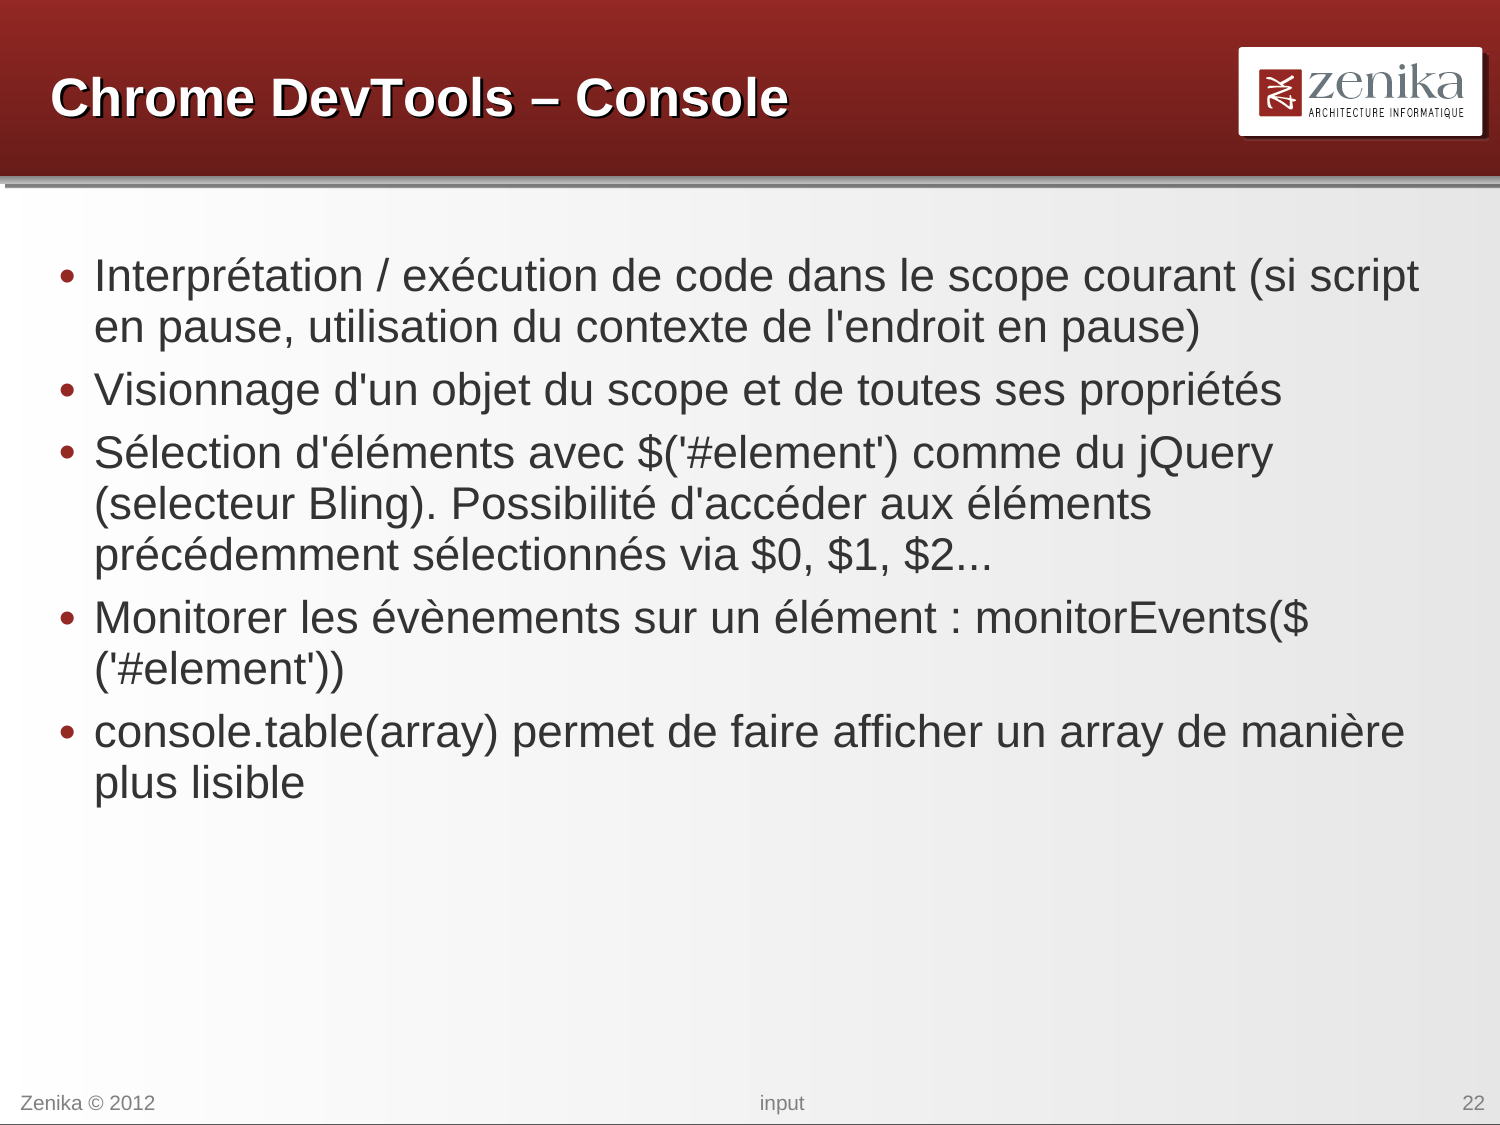

# Chrome DevTools – Console
Interprétation / exécution de code dans le scope courant (si script en pause, utilisation du contexte de l'endroit en pause)
Visionnage d'un objet du scope et de toutes ses propriétés
Sélection d'éléments avec $('#element') comme du jQuery (selecteur Bling). Possibilité d'accéder aux éléments précédemment sélectionnés via $0, $1, $2...
Monitorer les évènements sur un élément : monitorEvents($('#element'))
console.table(array) permet de faire afficher un array de manière plus lisible